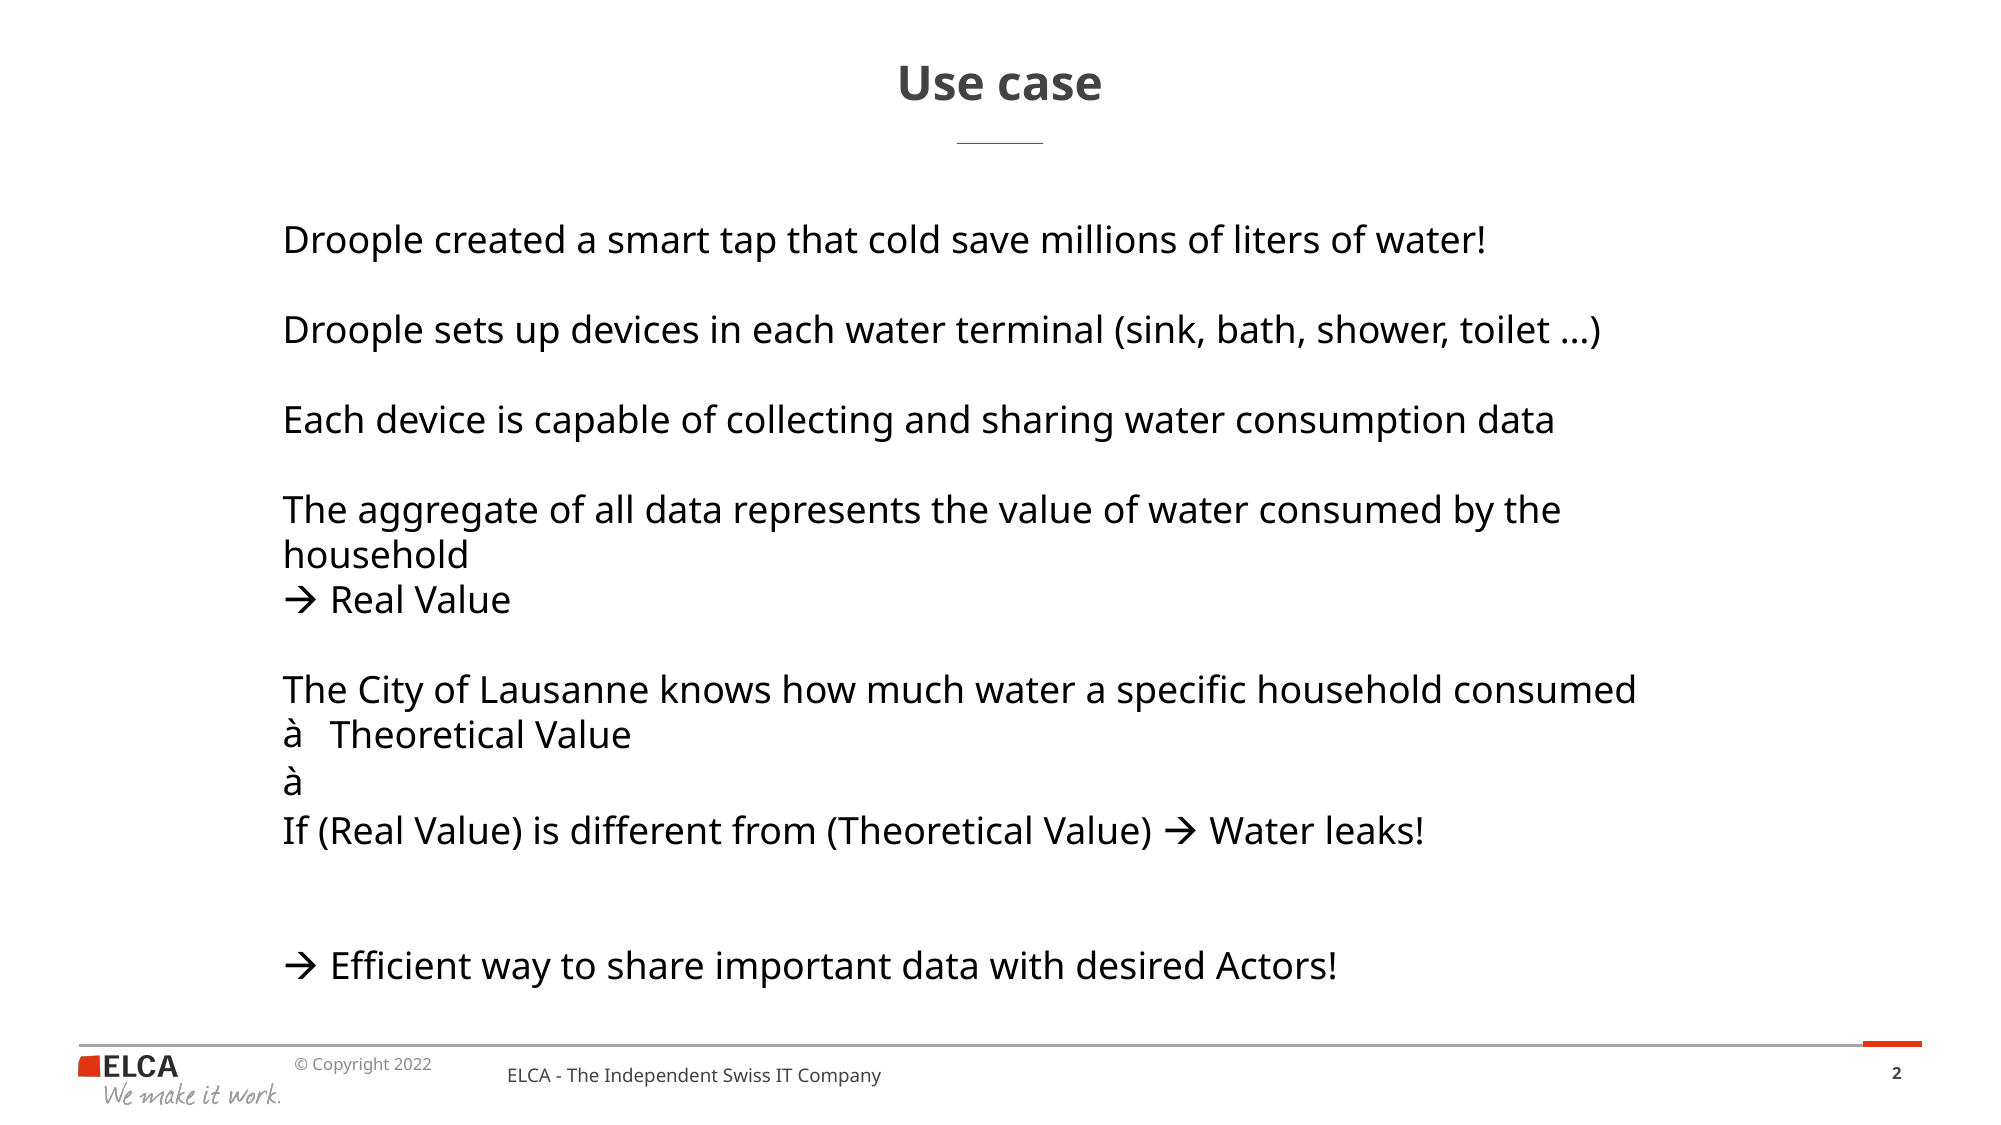

# Use case
Droople created a smart tap that cold save millions of liters of water!
Droople sets up devices in each water terminal (sink, bath, shower, toilet …)
Each device is capable of collecting and sharing water consumption data
The aggregate of all data represents the value of water consumed by the household
 Real Value
The City of Lausanne knows how much water a specific household consumed
Theoretical Value
If (Real Value) is different from (Theoretical Value)  Water leaks!
 Efficient way to share important data with desired Actors!
ELCA - The Independent Swiss IT Company